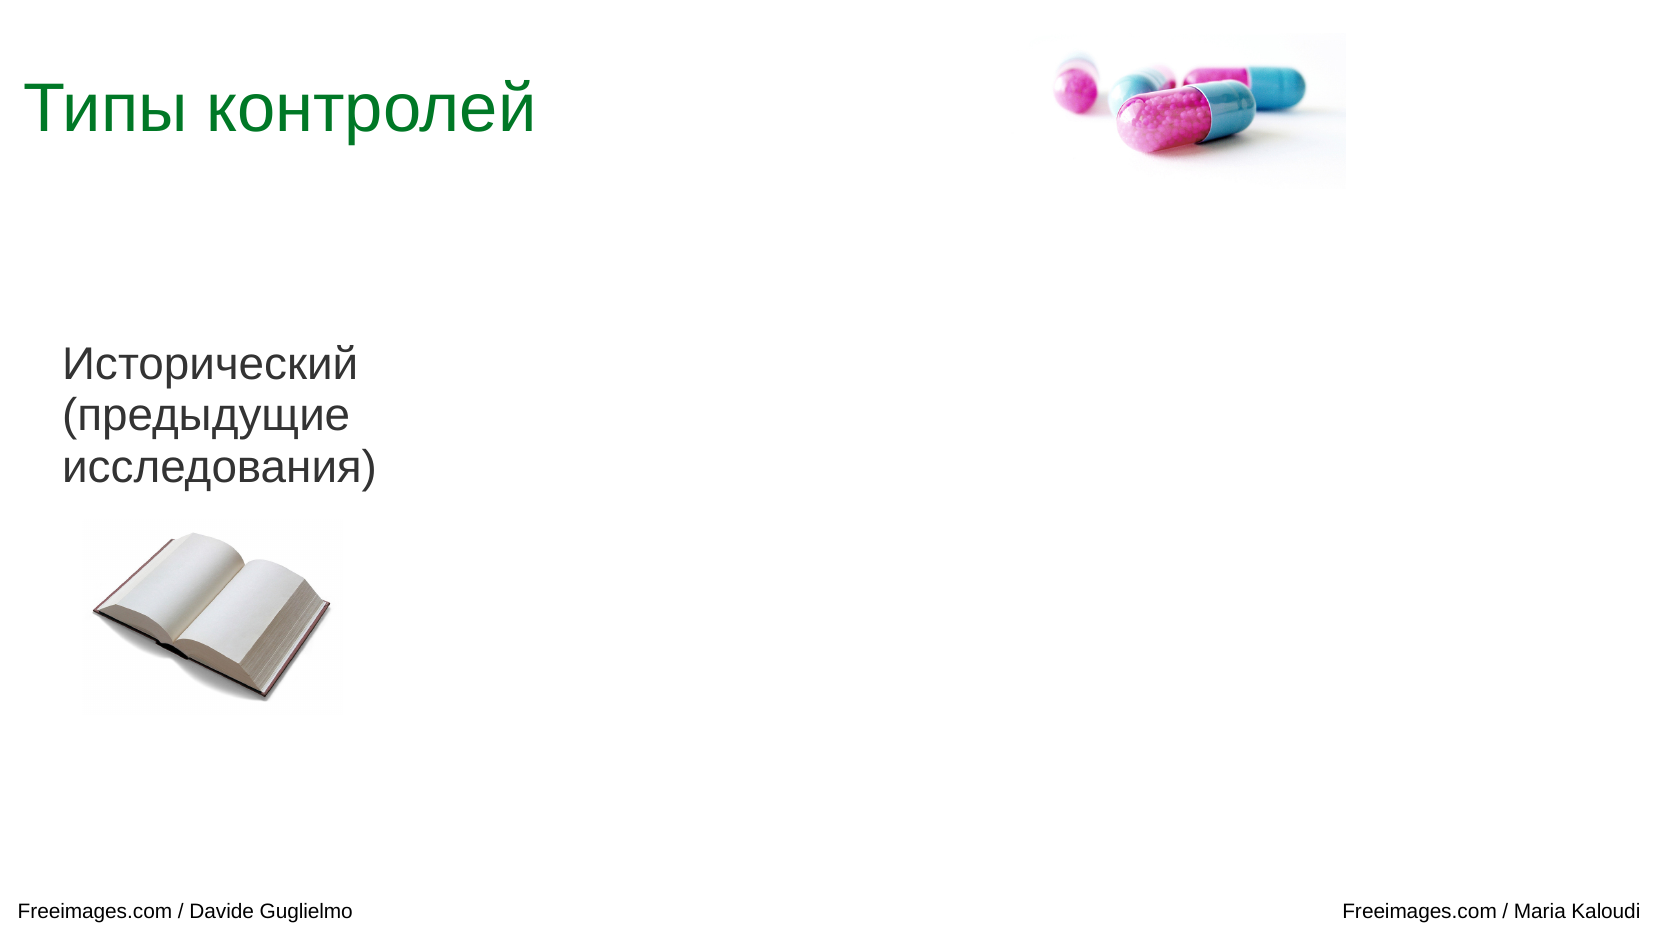

# Типы контролей
Исторический
(предыдущие
исследования)
Freeimages.com / Davide Guglielmo
Freeimages.com / Maria Kaloudi